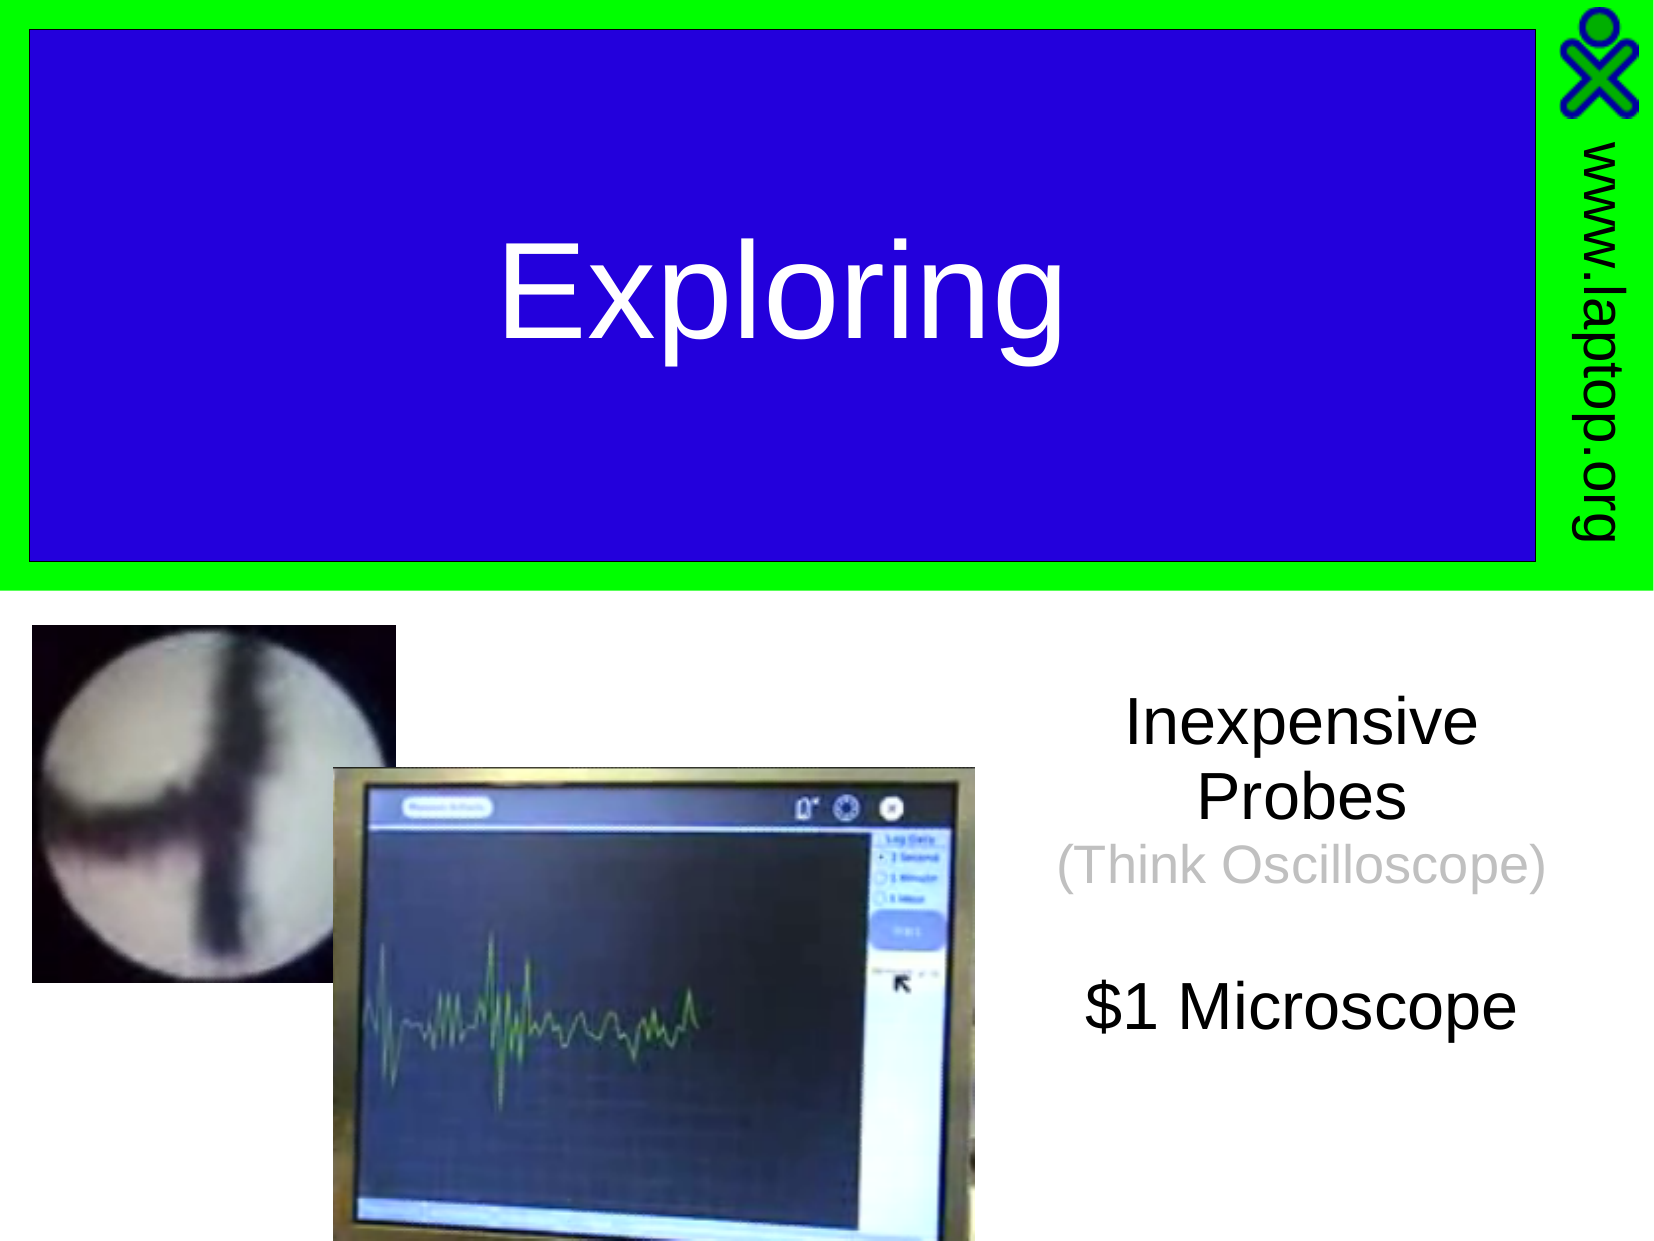

# Exploring
Inexpensive Probes
(Think Oscilloscope)
$1 Microscope